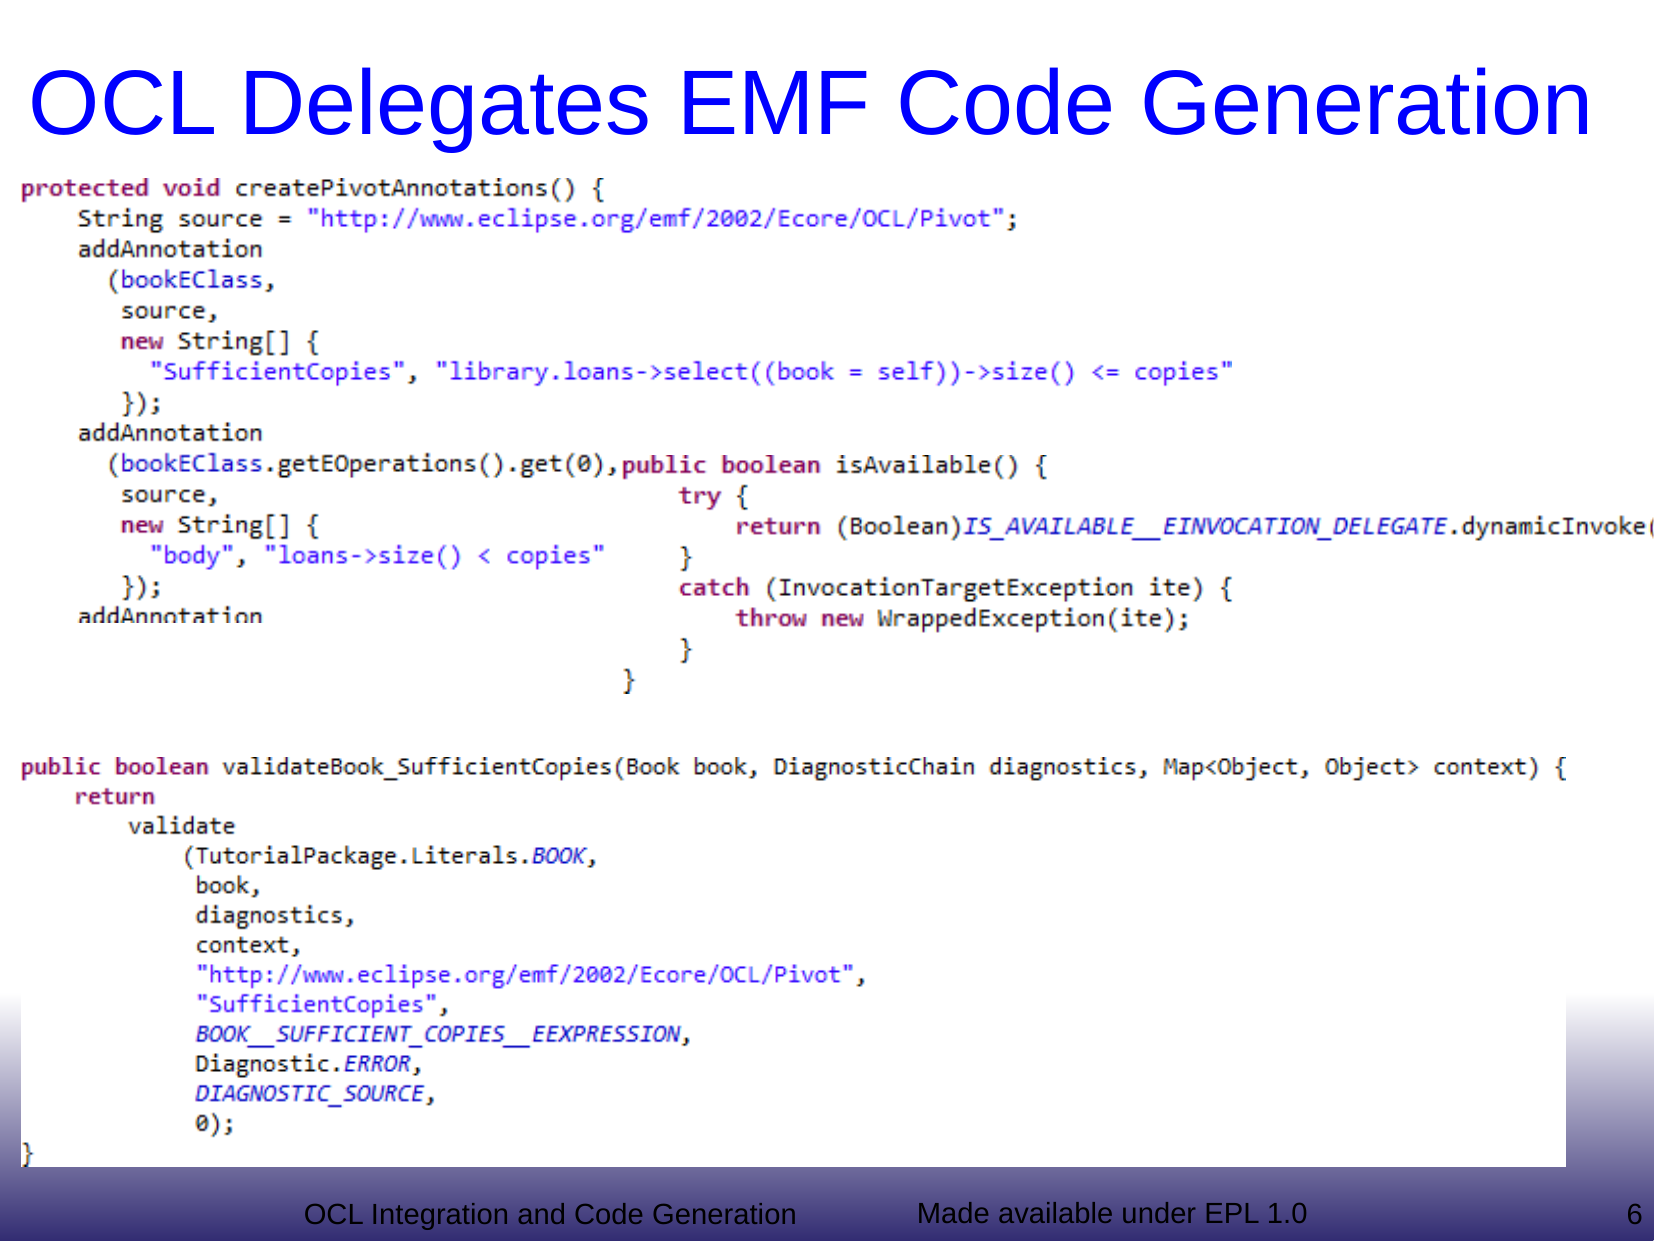

# OCL Delegates EMF Code Generation
OCL Integration and Code Generation
6